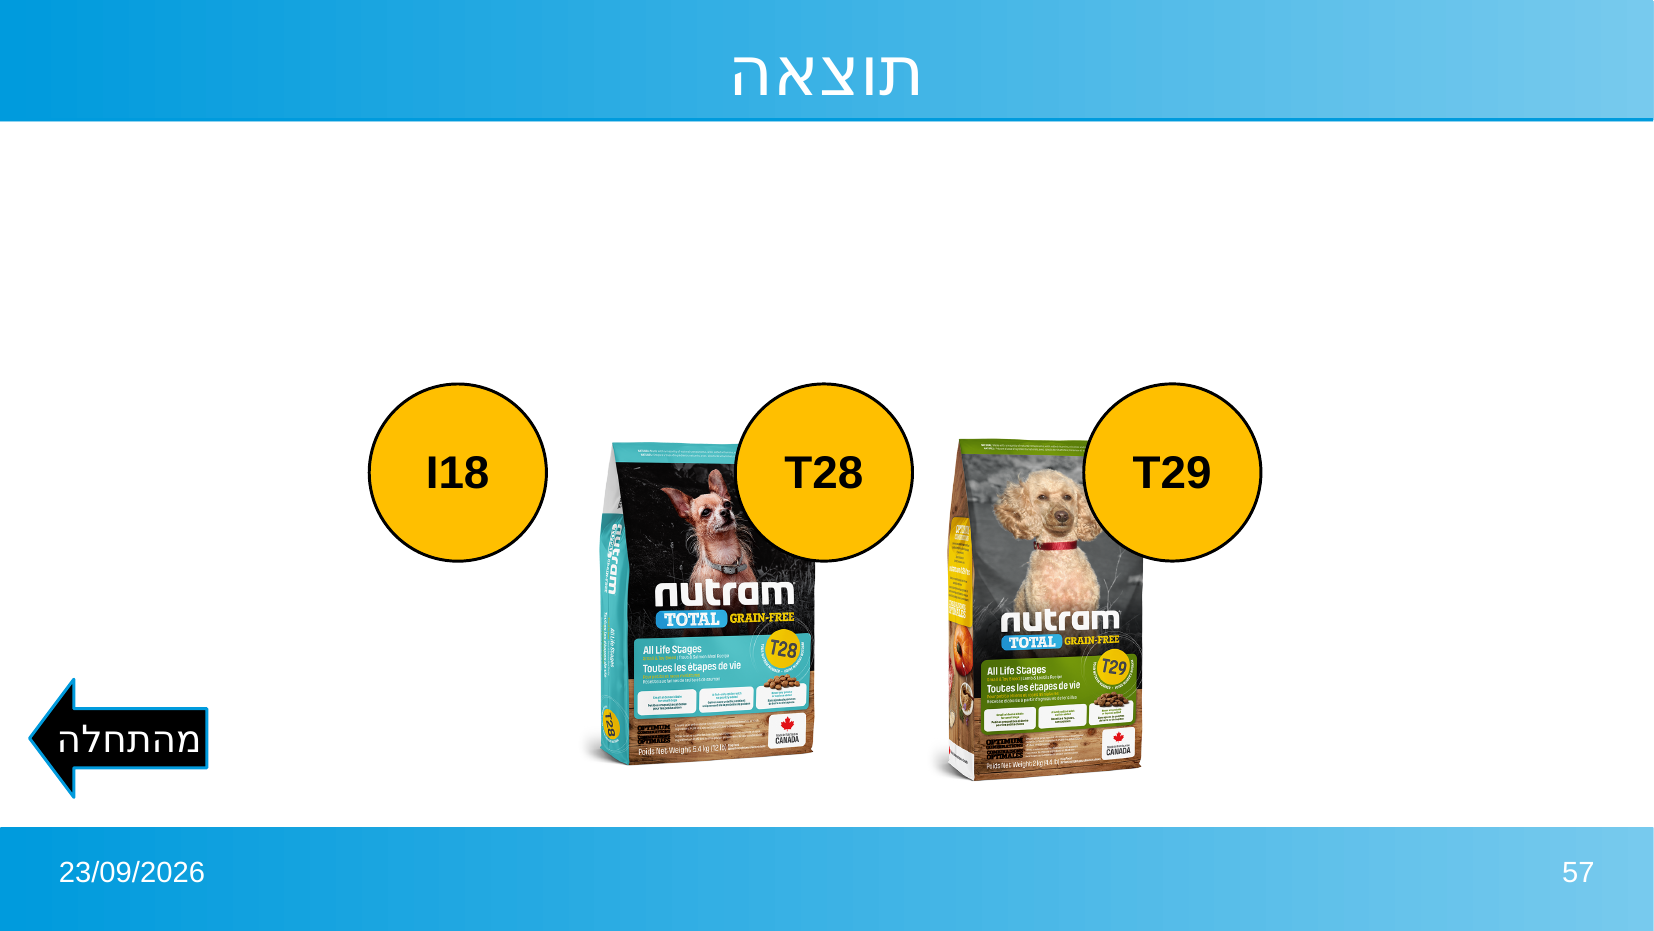

# תוצאה
T29
T28
I18
מהתחלה
57